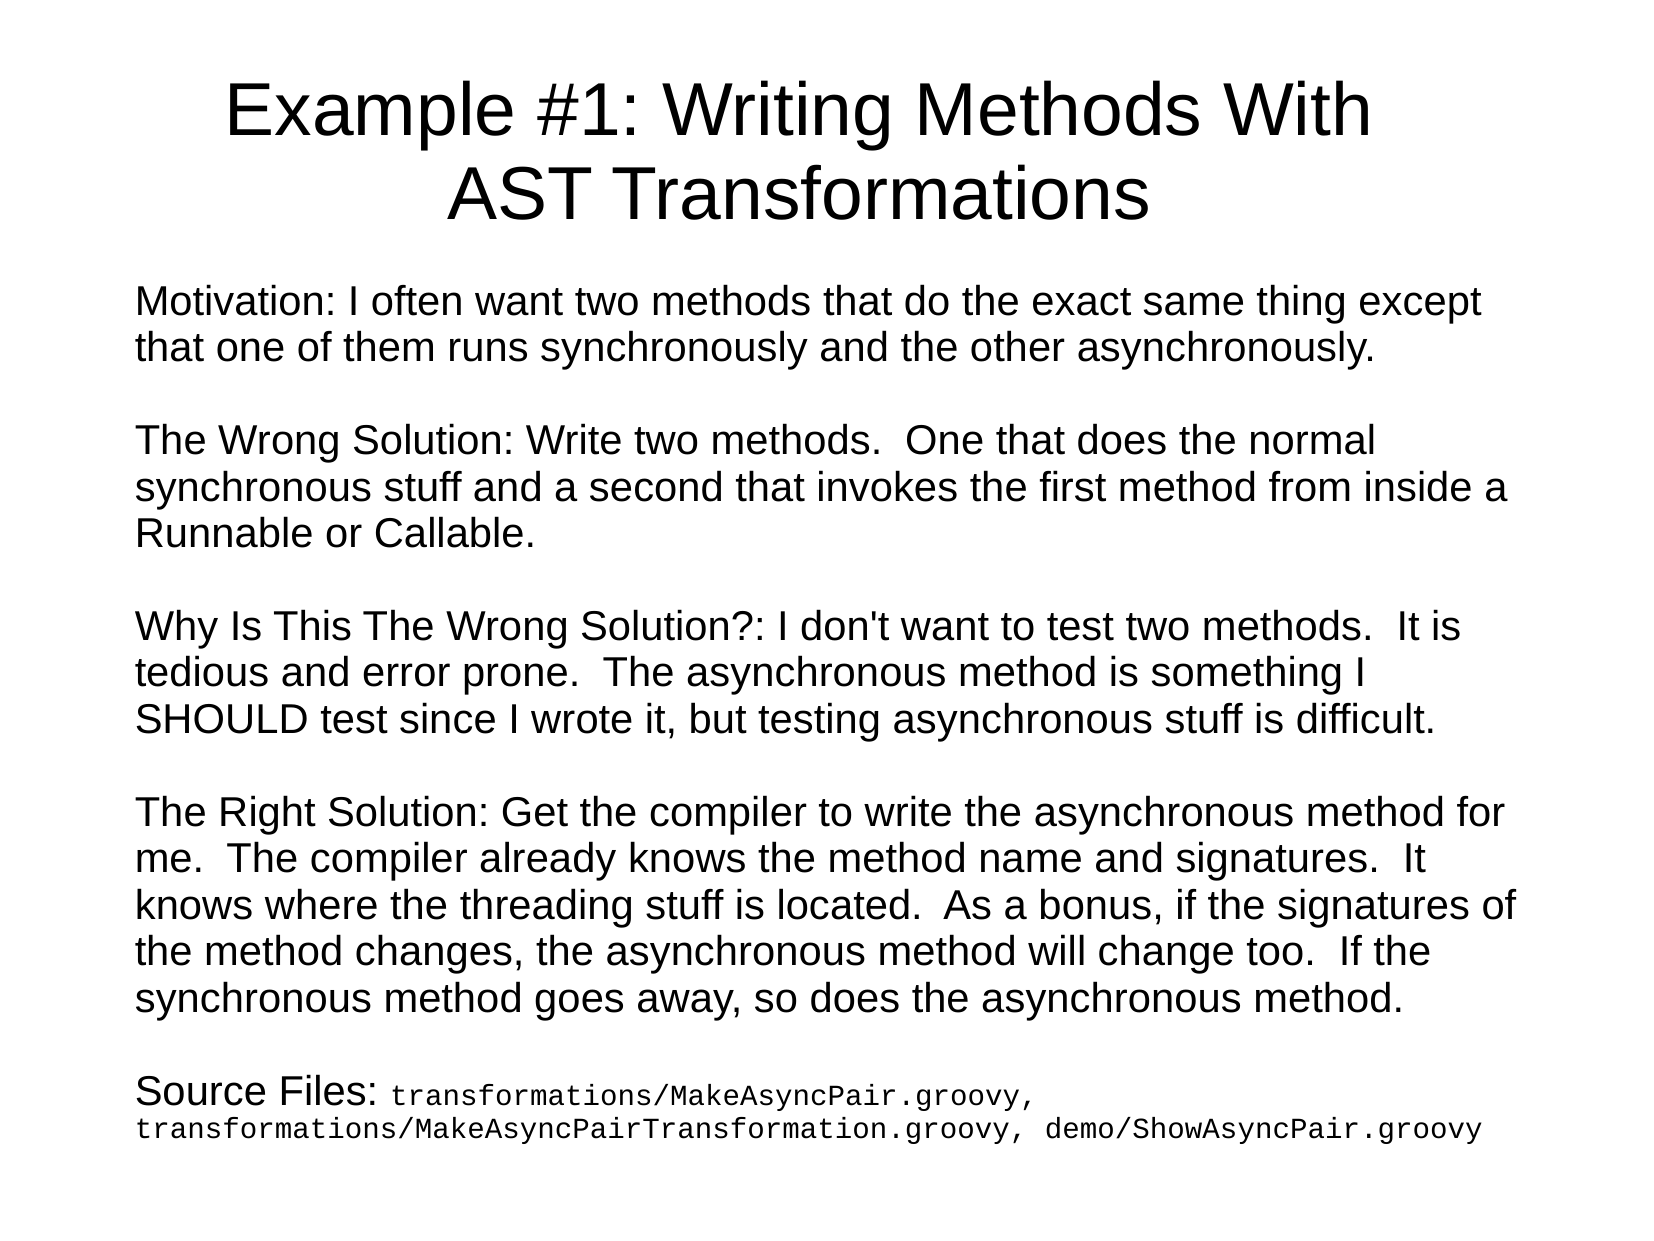

Example #1: Writing Methods With AST Transformations
Motivation: I often want two methods that do the exact same thing except that one of them runs synchronously and the other asynchronously.
The Wrong Solution: Write two methods. One that does the normal synchronous stuff and a second that invokes the first method from inside a Runnable or Callable.
Why Is This The Wrong Solution?: I don't want to test two methods. It is tedious and error prone. The asynchronous method is something I SHOULD test since I wrote it, but testing asynchronous stuff is difficult.
The Right Solution: Get the compiler to write the asynchronous method for me. The compiler already knows the method name and signatures. It knows where the threading stuff is located. As a bonus, if the signatures of the method changes, the asynchronous method will change too. If the synchronous method goes away, so does the asynchronous method.
Source Files: transformations/MakeAsyncPair.groovy, transformations/MakeAsyncPairTransformation.groovy, demo/ShowAsyncPair.groovy